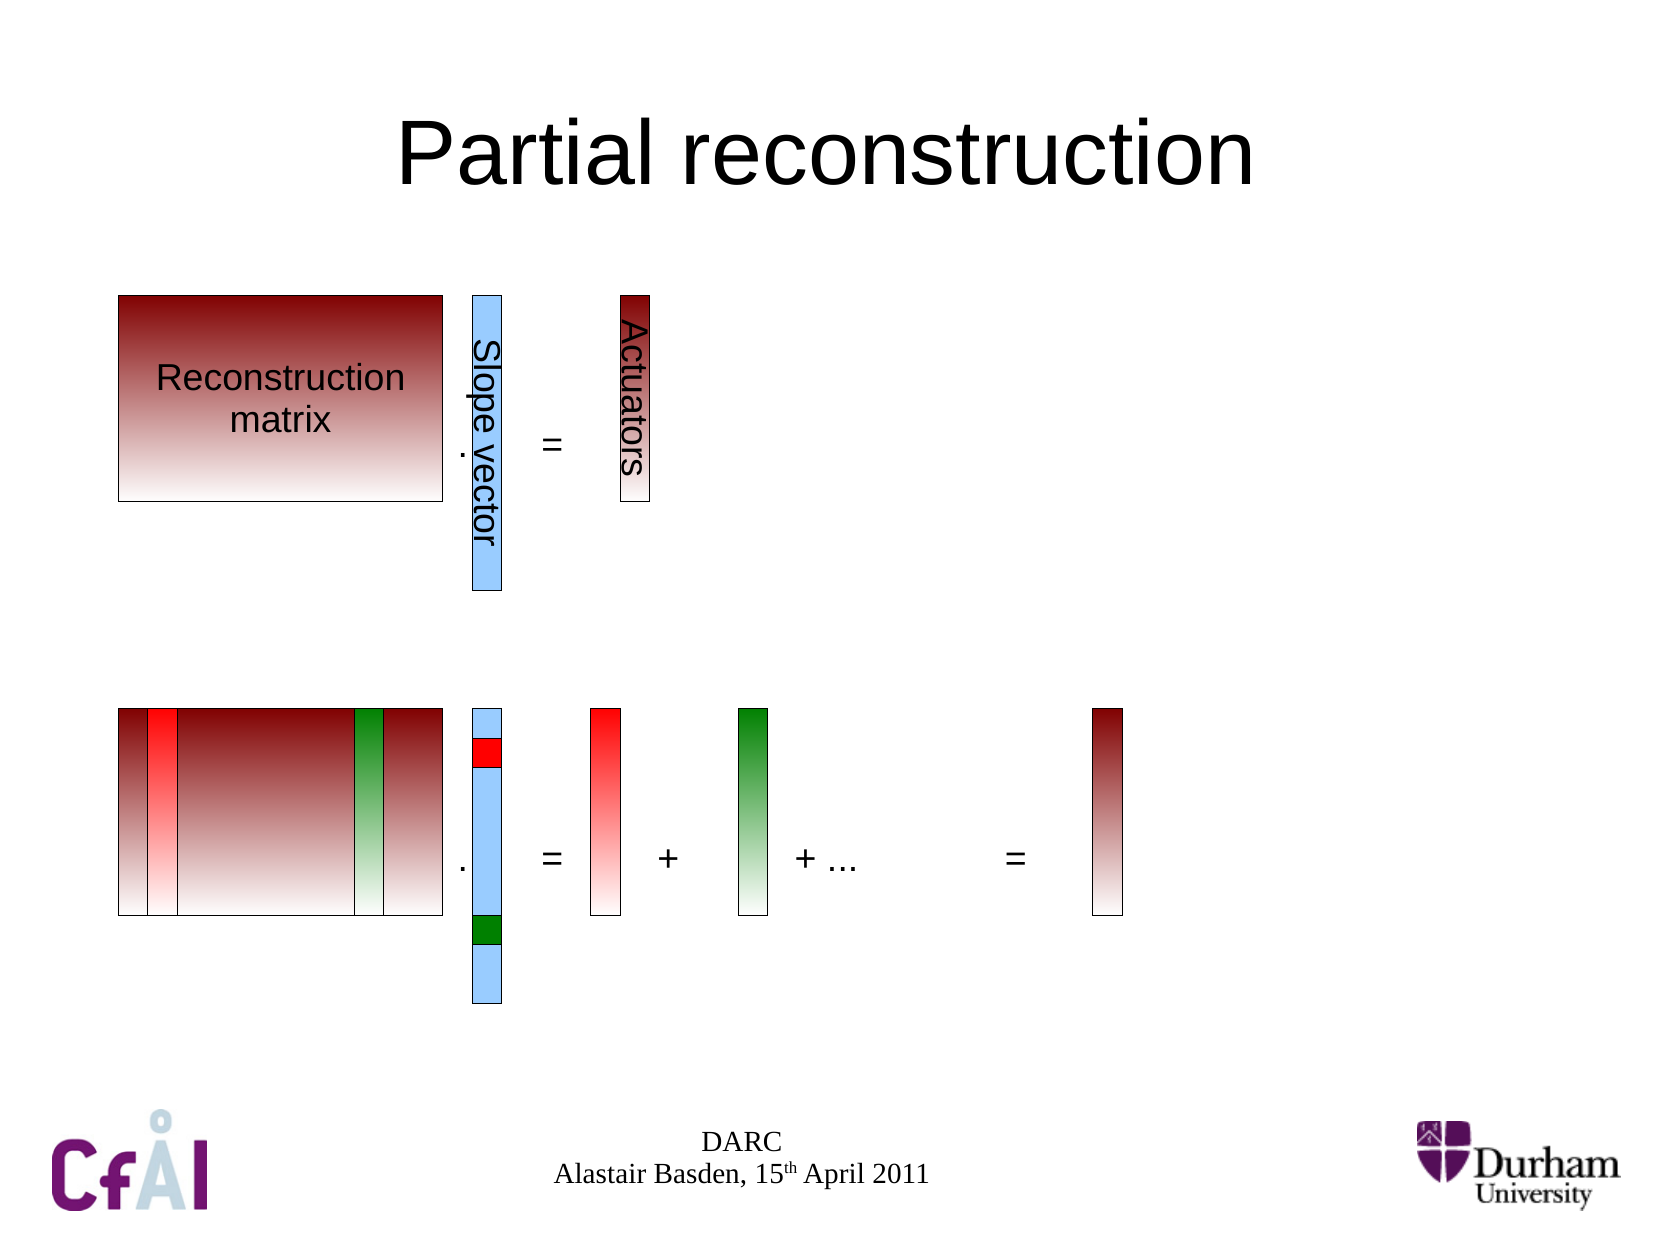

# Partial reconstruction
Reconstruction
matrix
Actuators
. =
Slope vector
. = + + ... =